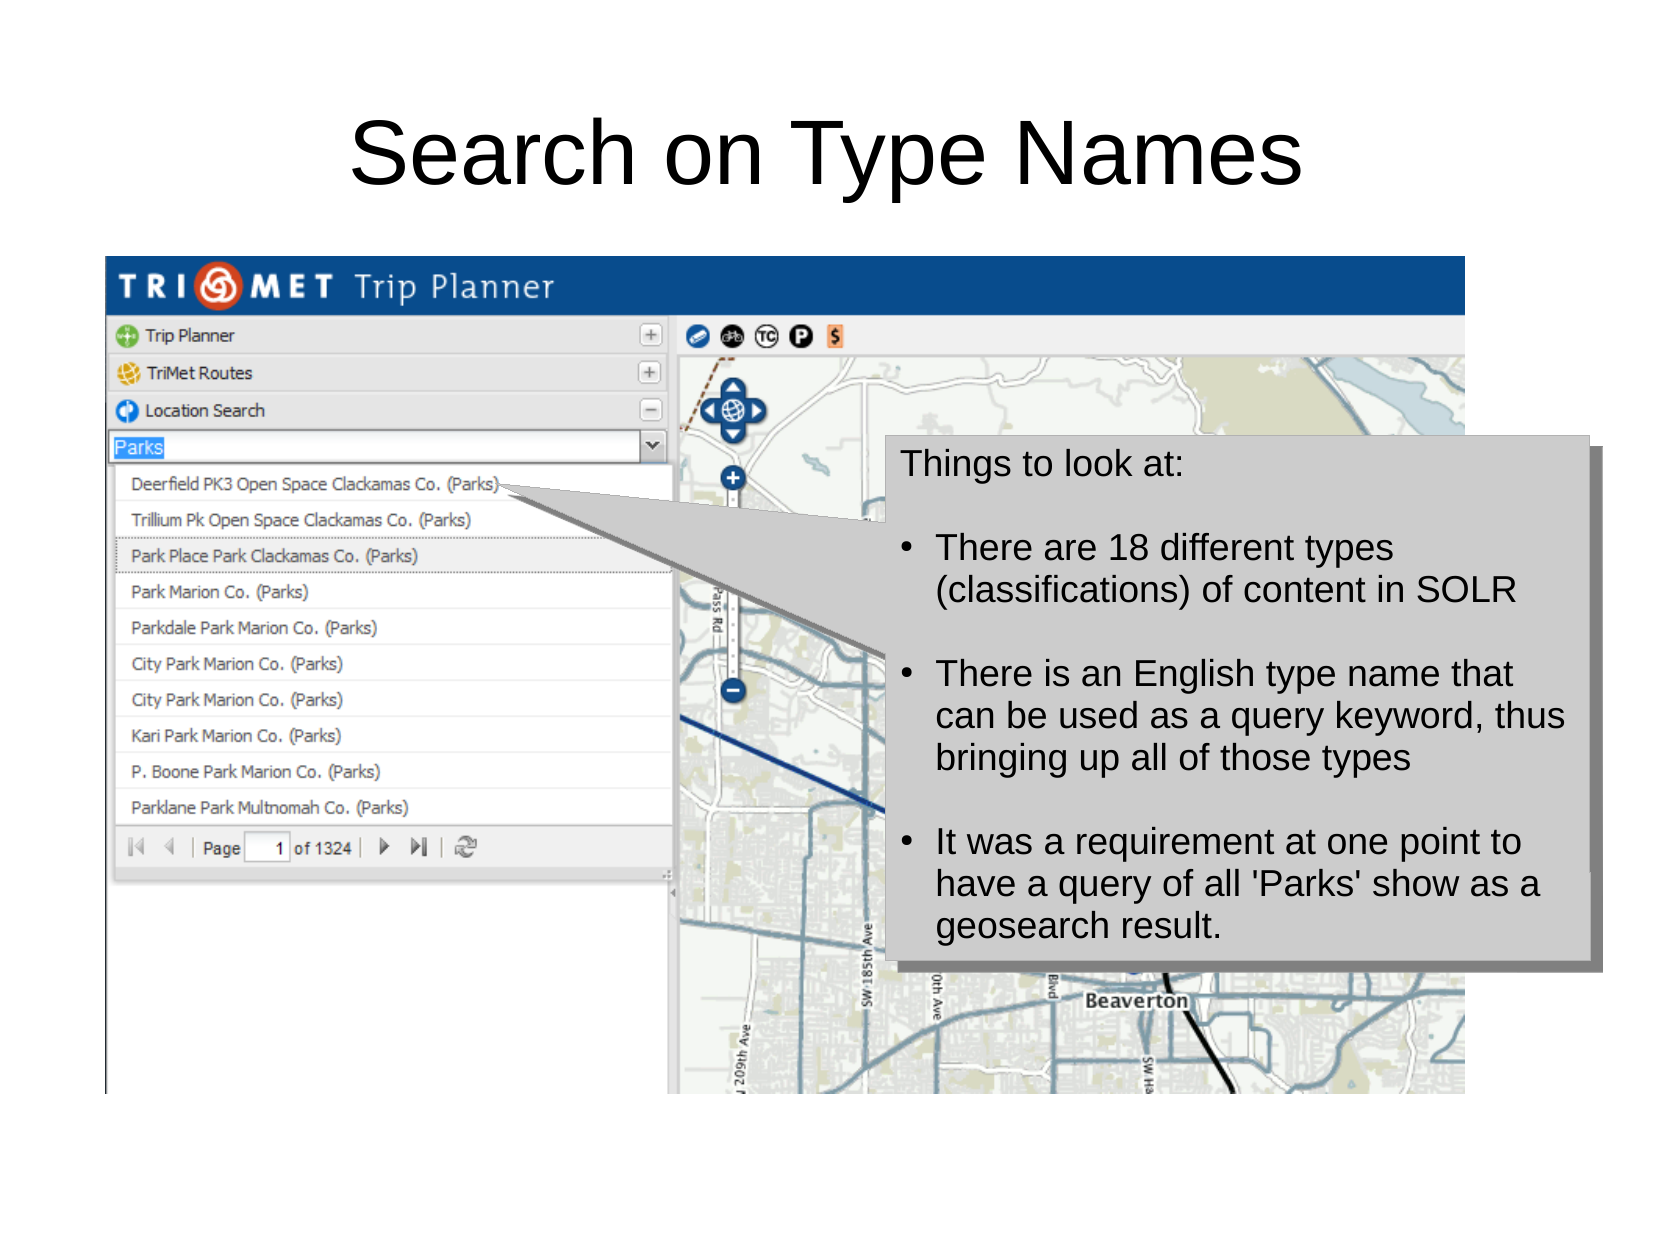

# Search on Type Names
Things to look at:
There are 18 different types (classifications) of content in SOLR
There is an English type name that can be used as a query keyword, thus bringing up all of those types
It was a requirement at one point to have a query of all 'Parks' show as a geosearch result.